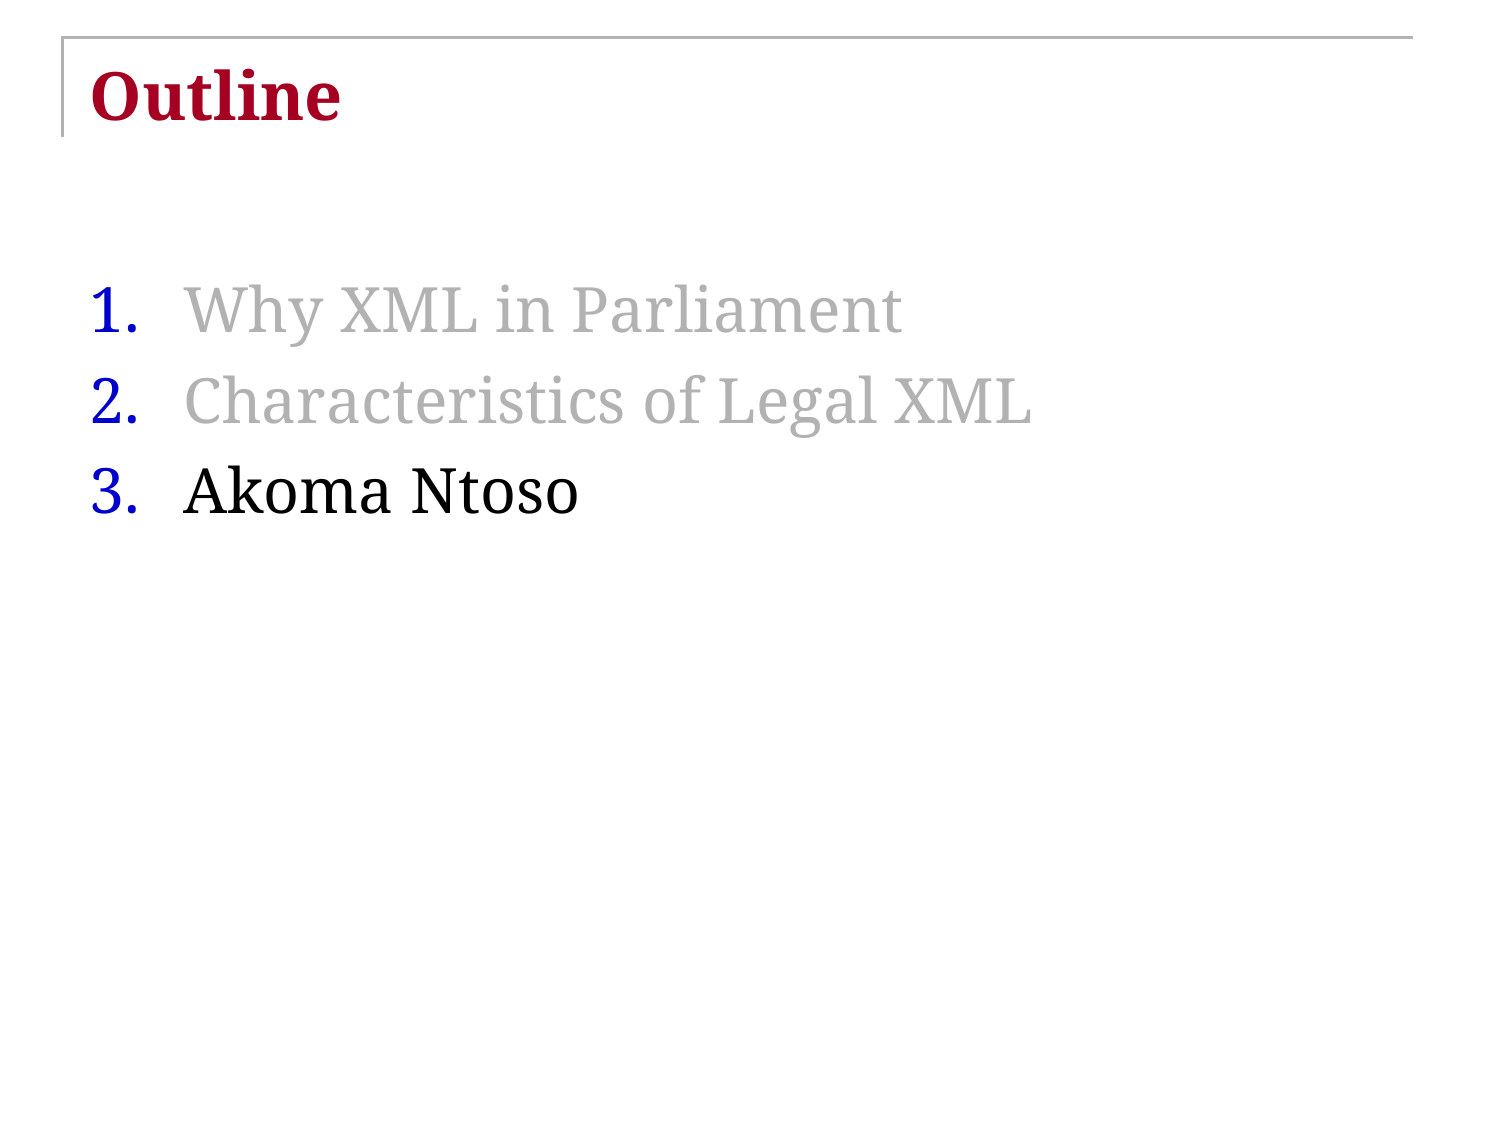

# Outline
Why XML in Parliament
Characteristics of Legal XML
Akoma Ntoso